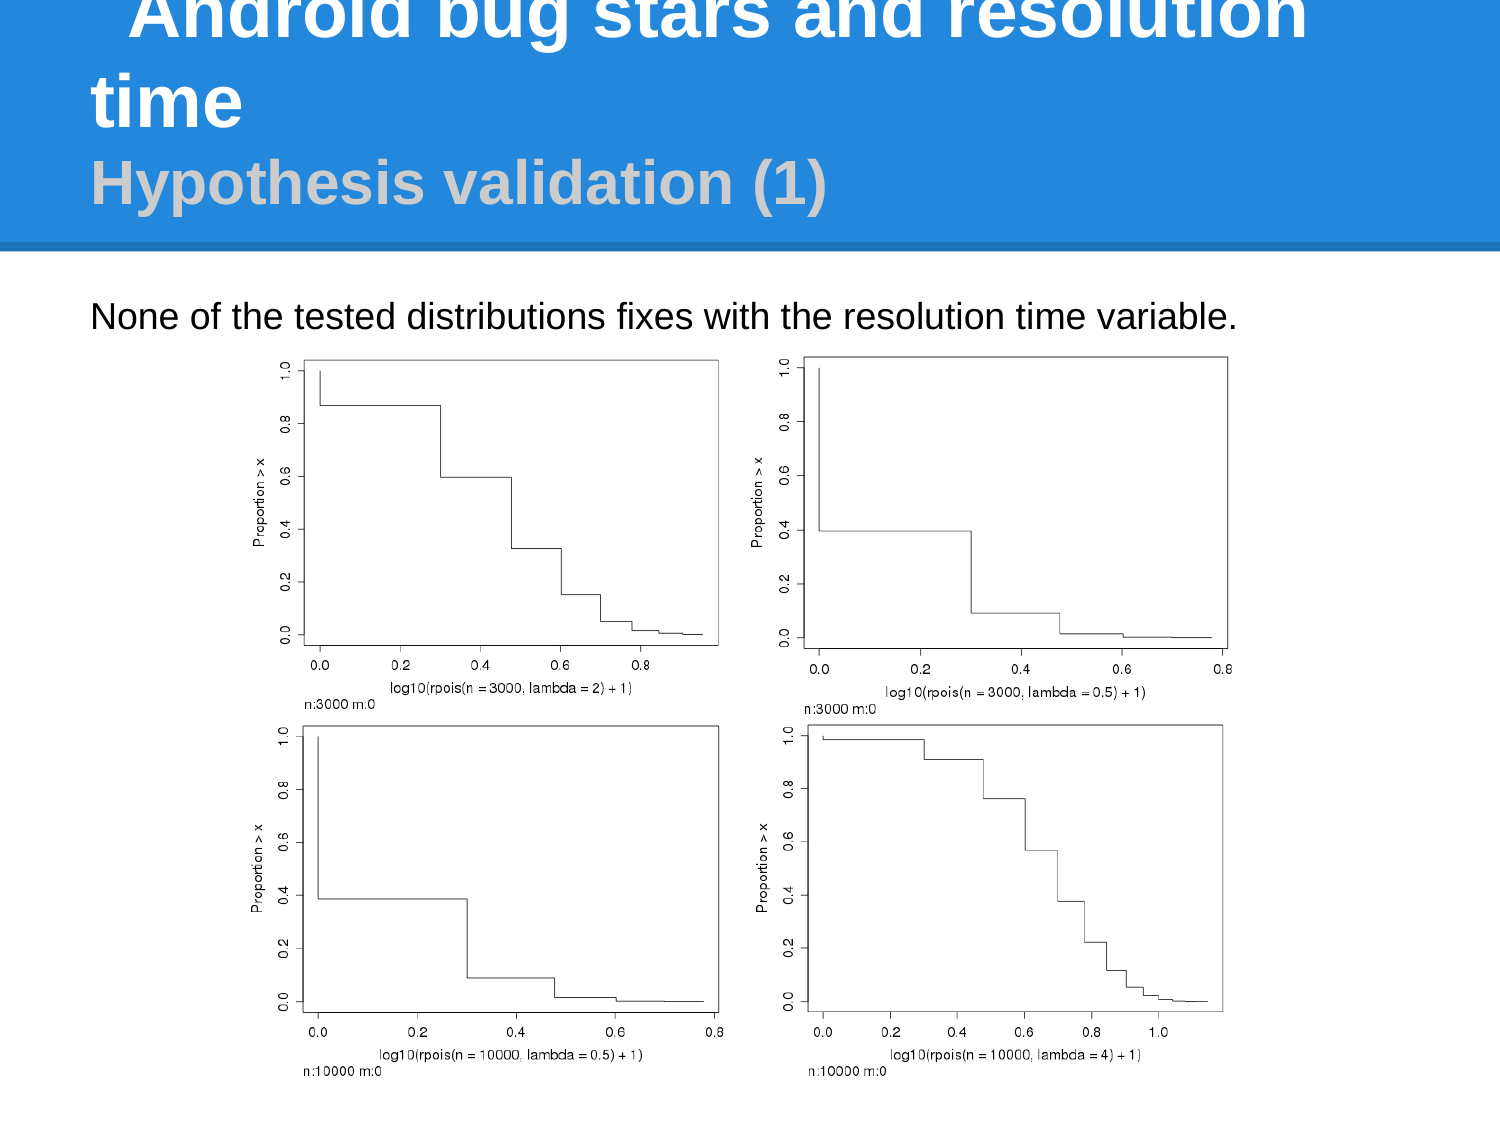

Android bug stars and resolution time
Hypothesis validation (1)
#
None of the tested distributions fixes with the resolution time variable.